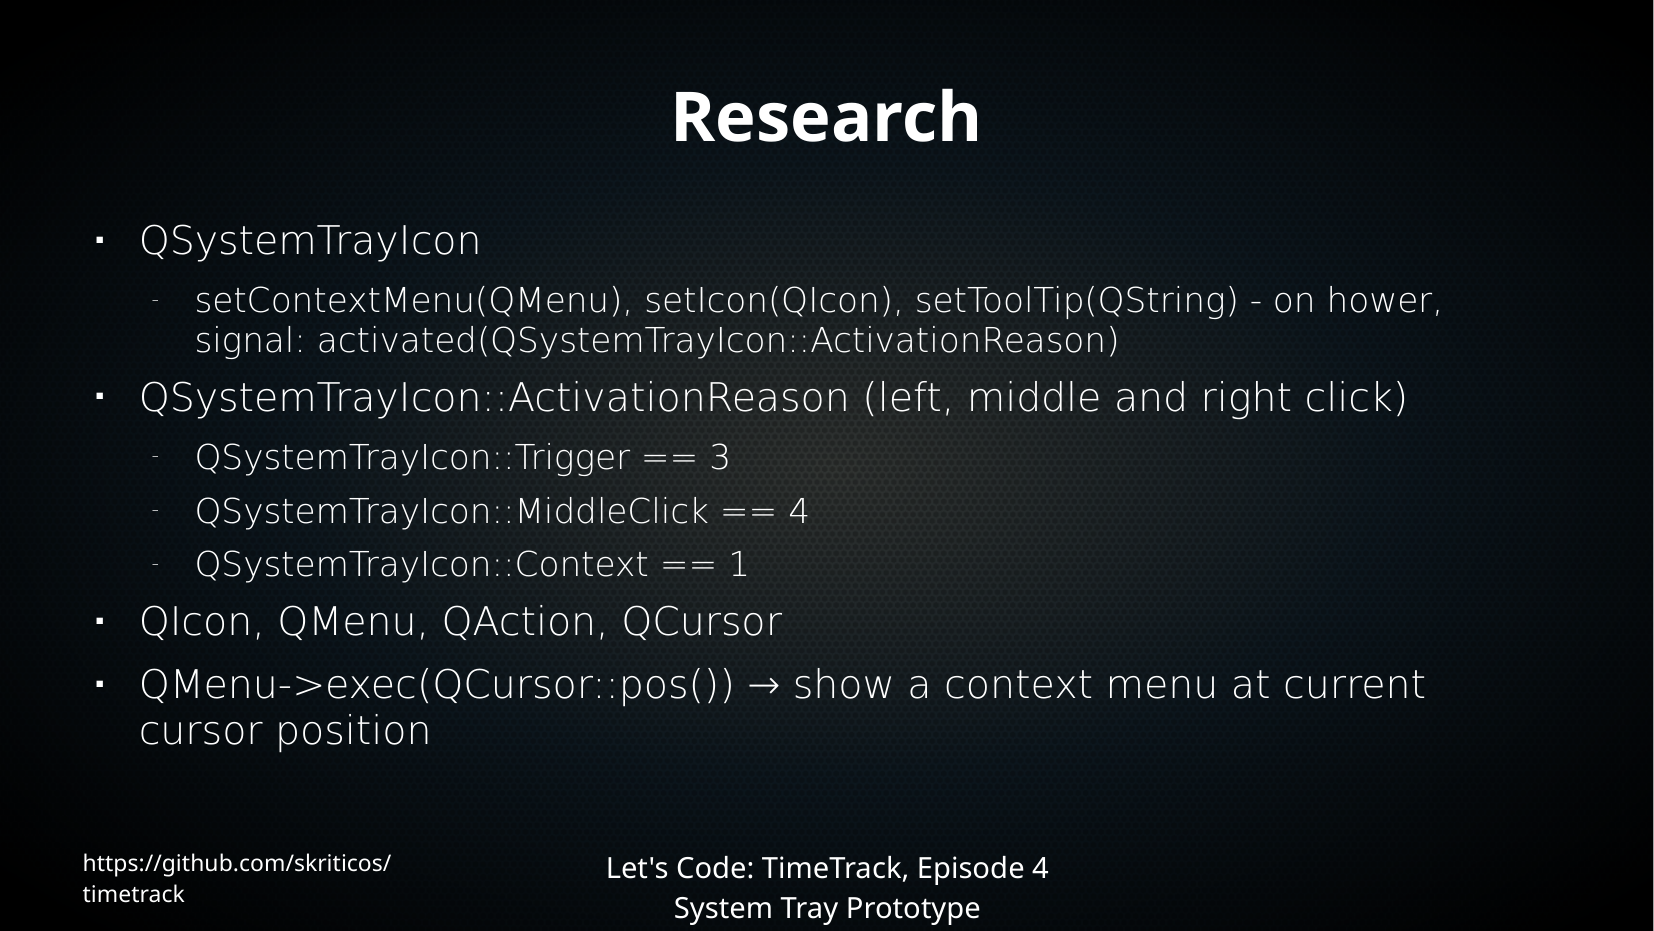

# Research
QSystemTrayIcon
setContextMenu(QMenu), setIcon(QIcon), setToolTip(QString) - on hower,
signal: activated(QSystemTrayIcon::ActivationReason)
QSystemTrayIcon::ActivationReason (left, middle and right click)
QSystemTrayIcon::Trigger == 3
QSystemTrayIcon::MiddleClick == 4
QSystemTrayIcon::Context == 1
QIcon, QMenu, QAction, QCursor
QMenu->exec(QCursor::pos()) → show a context menu at current cursor position